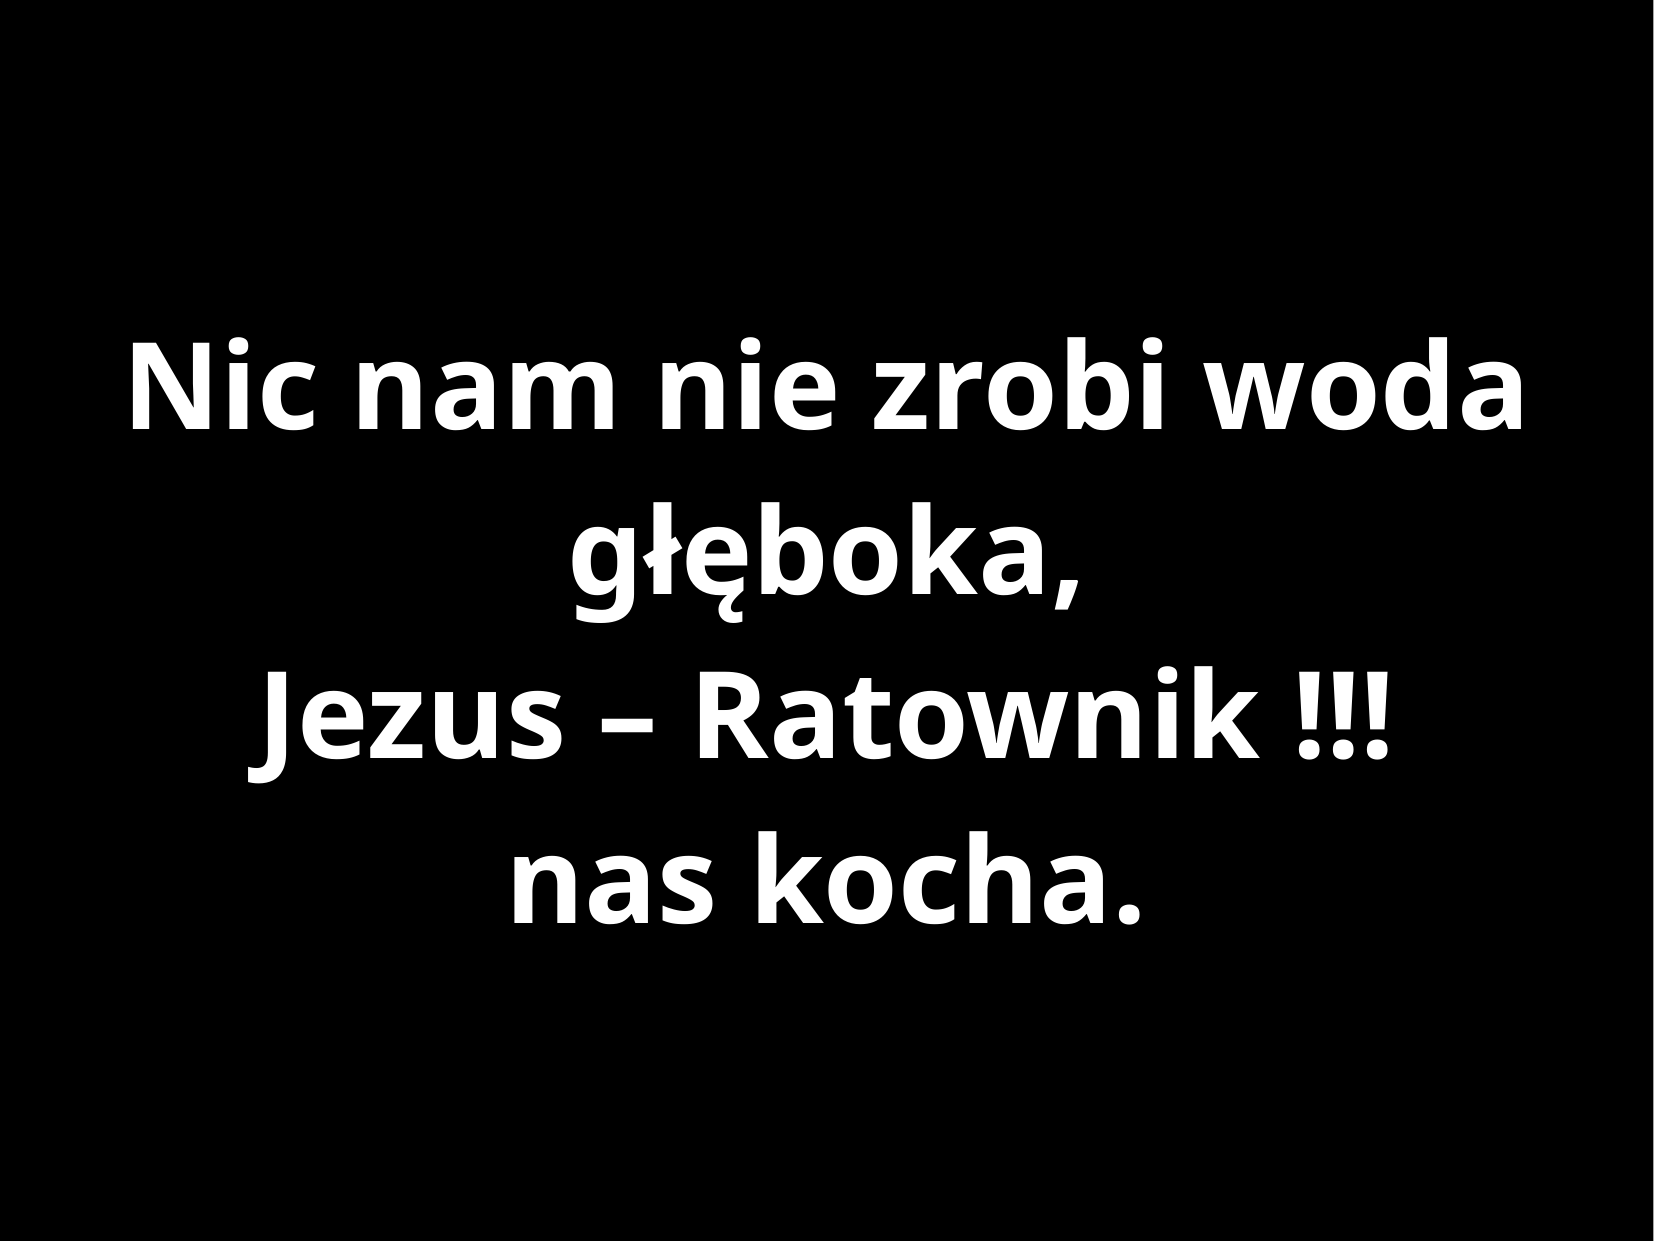

# Nic nam nie zrobi woda głęboka, Jezus – Ratownik !!! nas kocha.